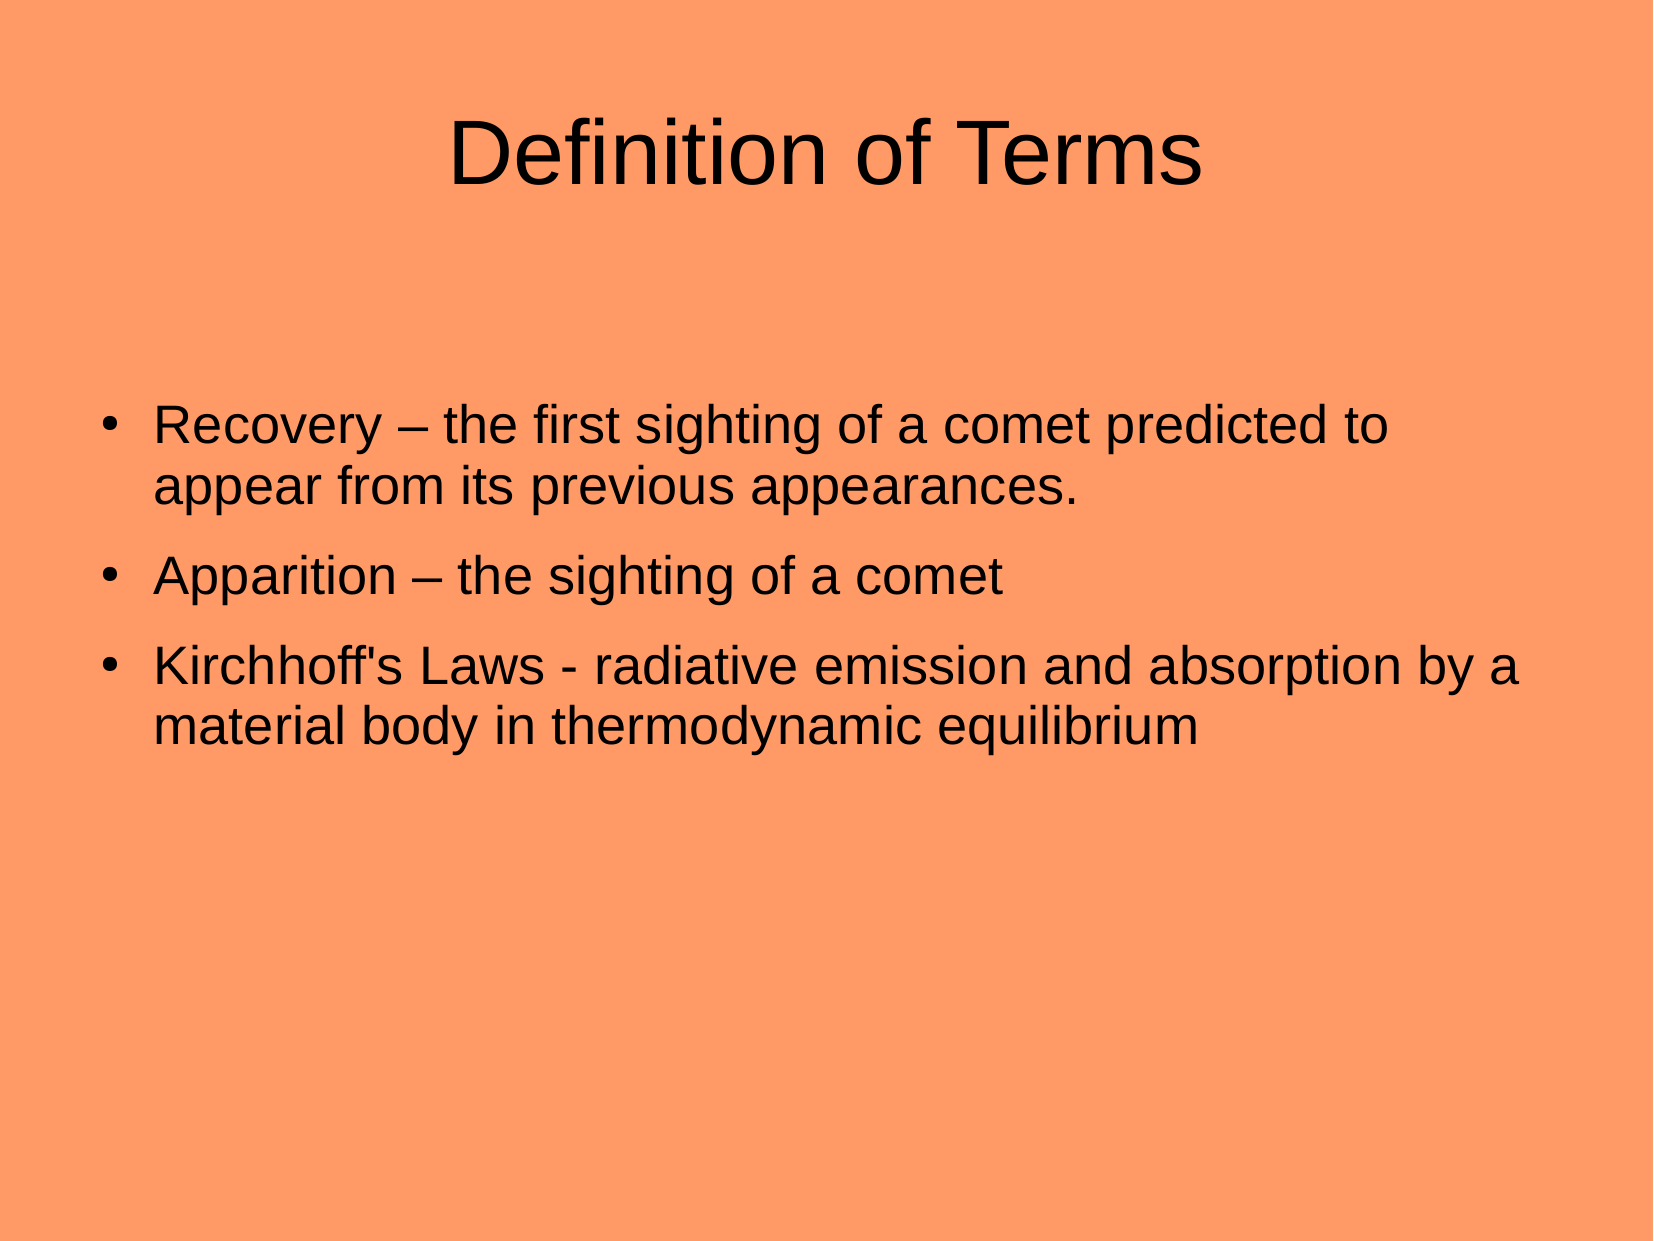

# Definition of Terms
Recovery – the first sighting of a comet predicted to appear from its previous appearances.
Apparition – the sighting of a comet
Kirchhoff's Laws - radiative emission and absorption by a material body in thermodynamic equilibrium